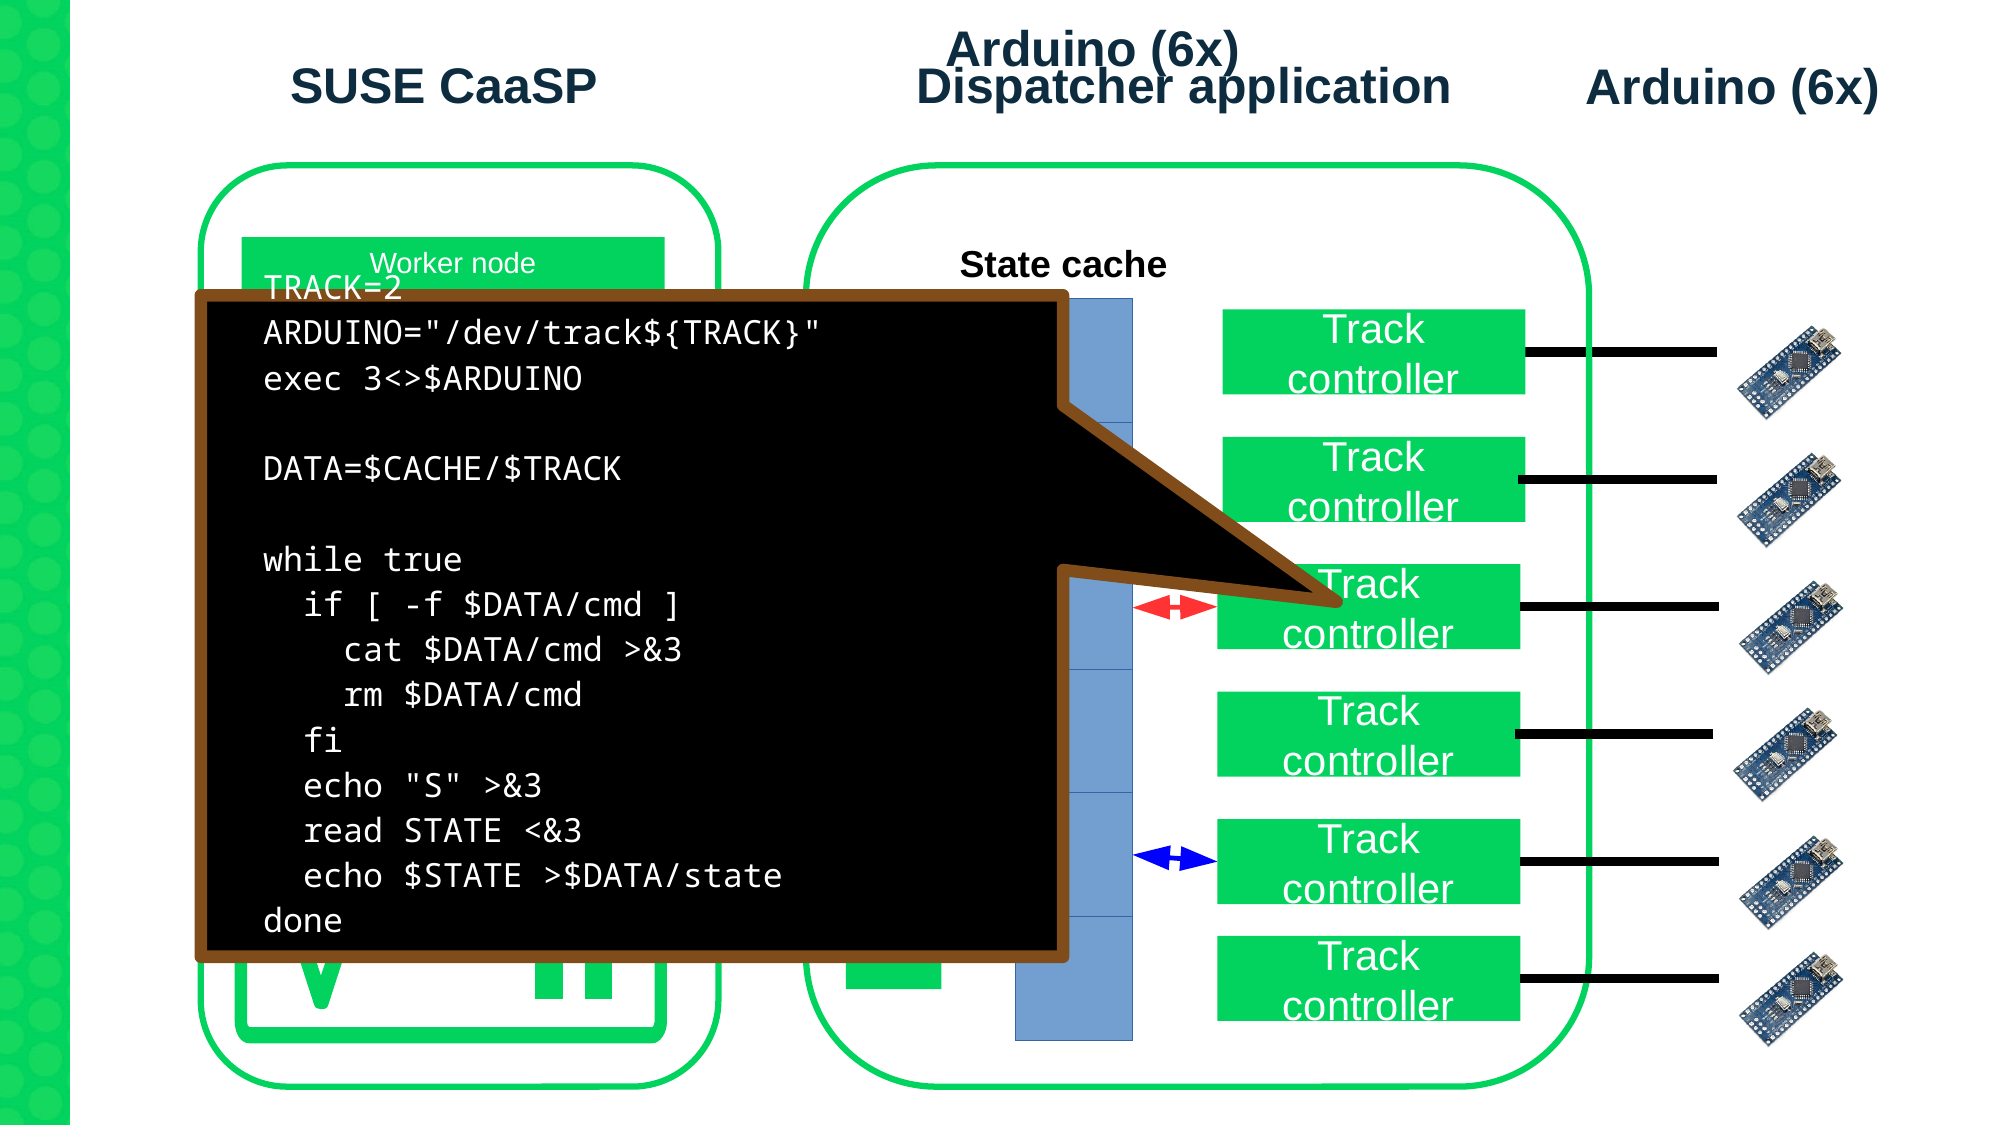

Arduino (6x)
SUSE CaaSP
Dispatcher application
Arduino (6x)
State cache
Worker node
TRACK=2
ARDUINO="/dev/track${TRACK}"
exec 3<>$ARDUINO
DATA=$CACHE/$TRACK
while true
 if [ -f $DATA/cmd ]
 cat $DATA/cmd >&3
 rm $DATA/cmd
 fi
 echo "S" >&3
 read STATE <&3
 echo $STATE >$DATA/state
done
Track controller
Track controller
Track controller
Dispatcher server
Track controller
Track controller
Track controller